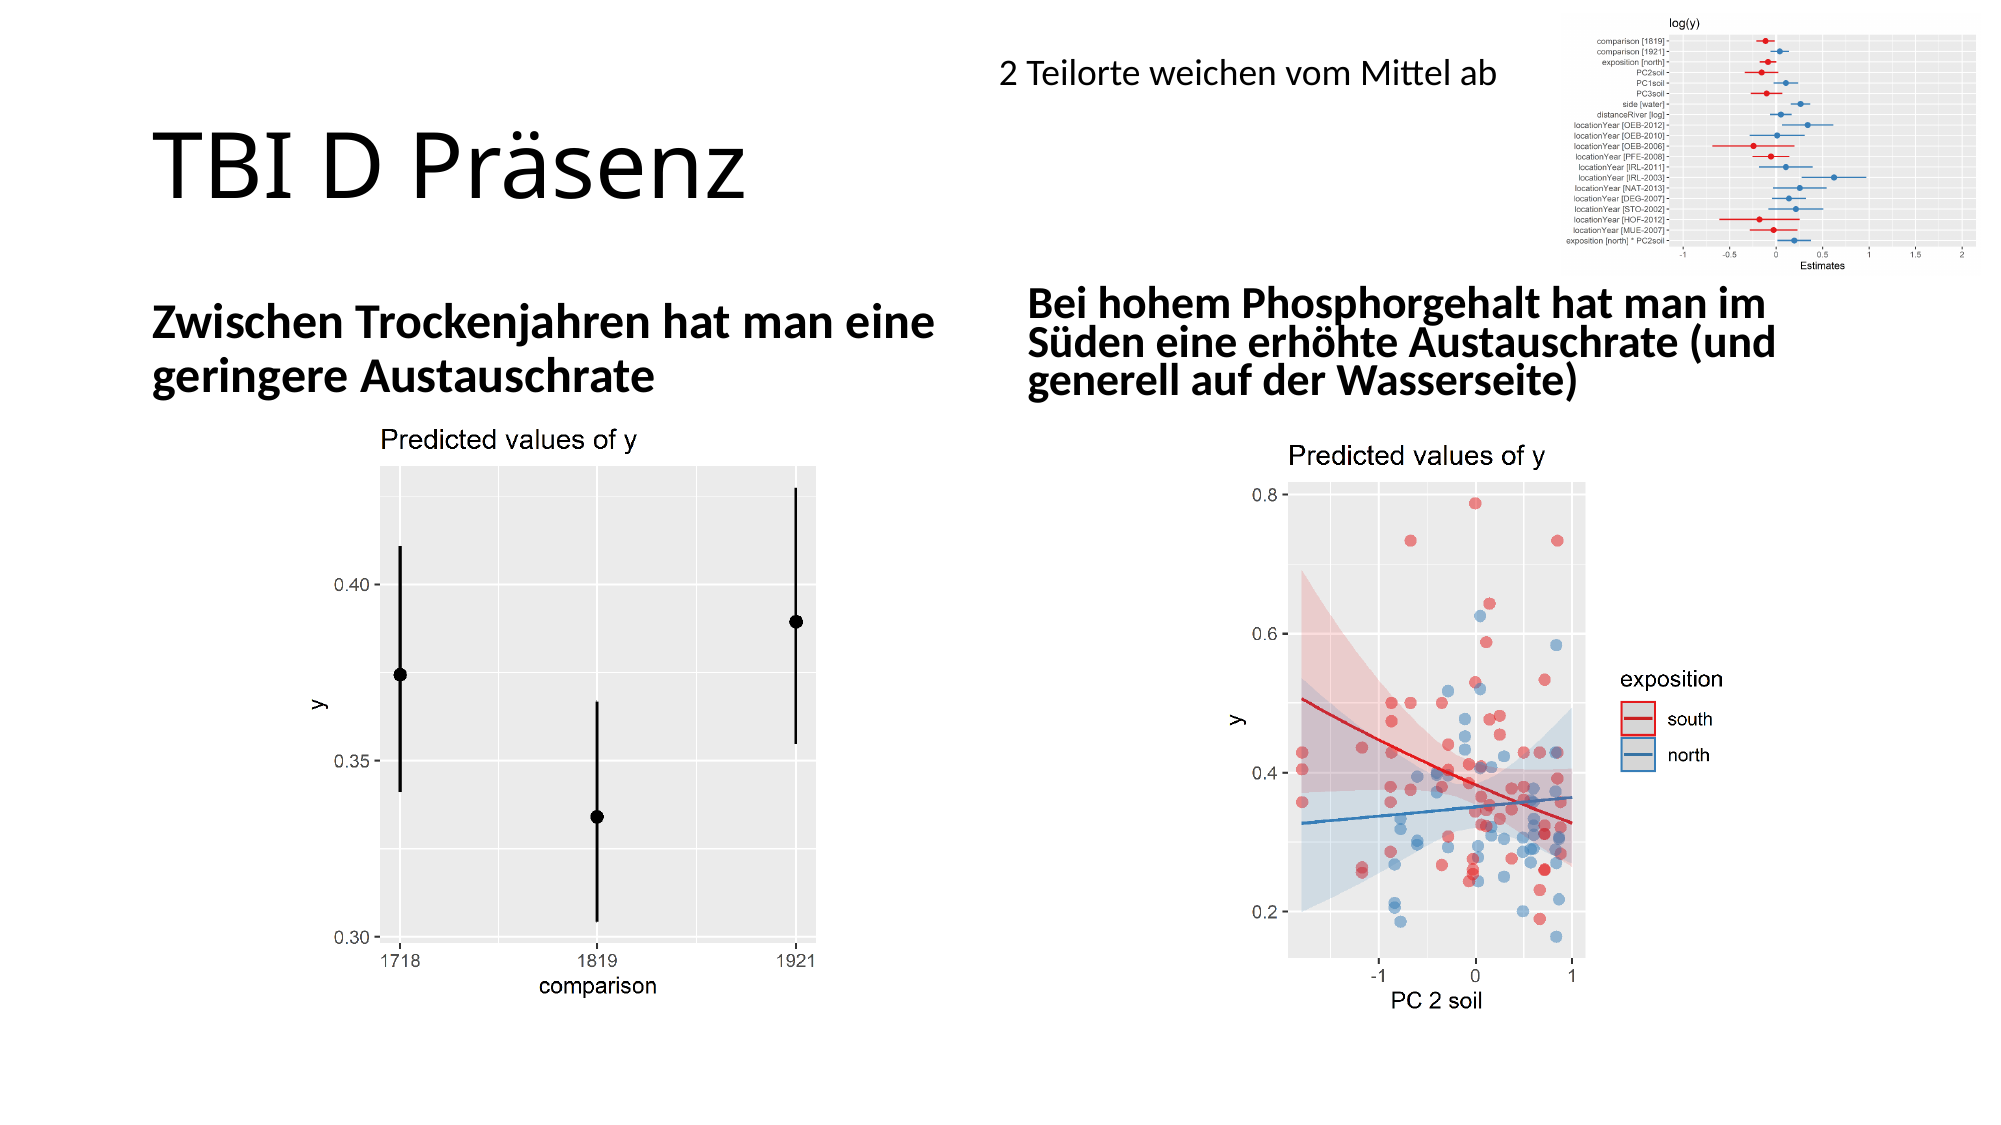

2 Teilorte weichen vom Mittel ab
# TBI D Präsenz
Zwischen Trockenjahren hat man eine geringere Austauschrate
Bei hohem Phosphorgehalt hat man im Süden eine erhöhte Austauschrate (und generell auf der Wasserseite)